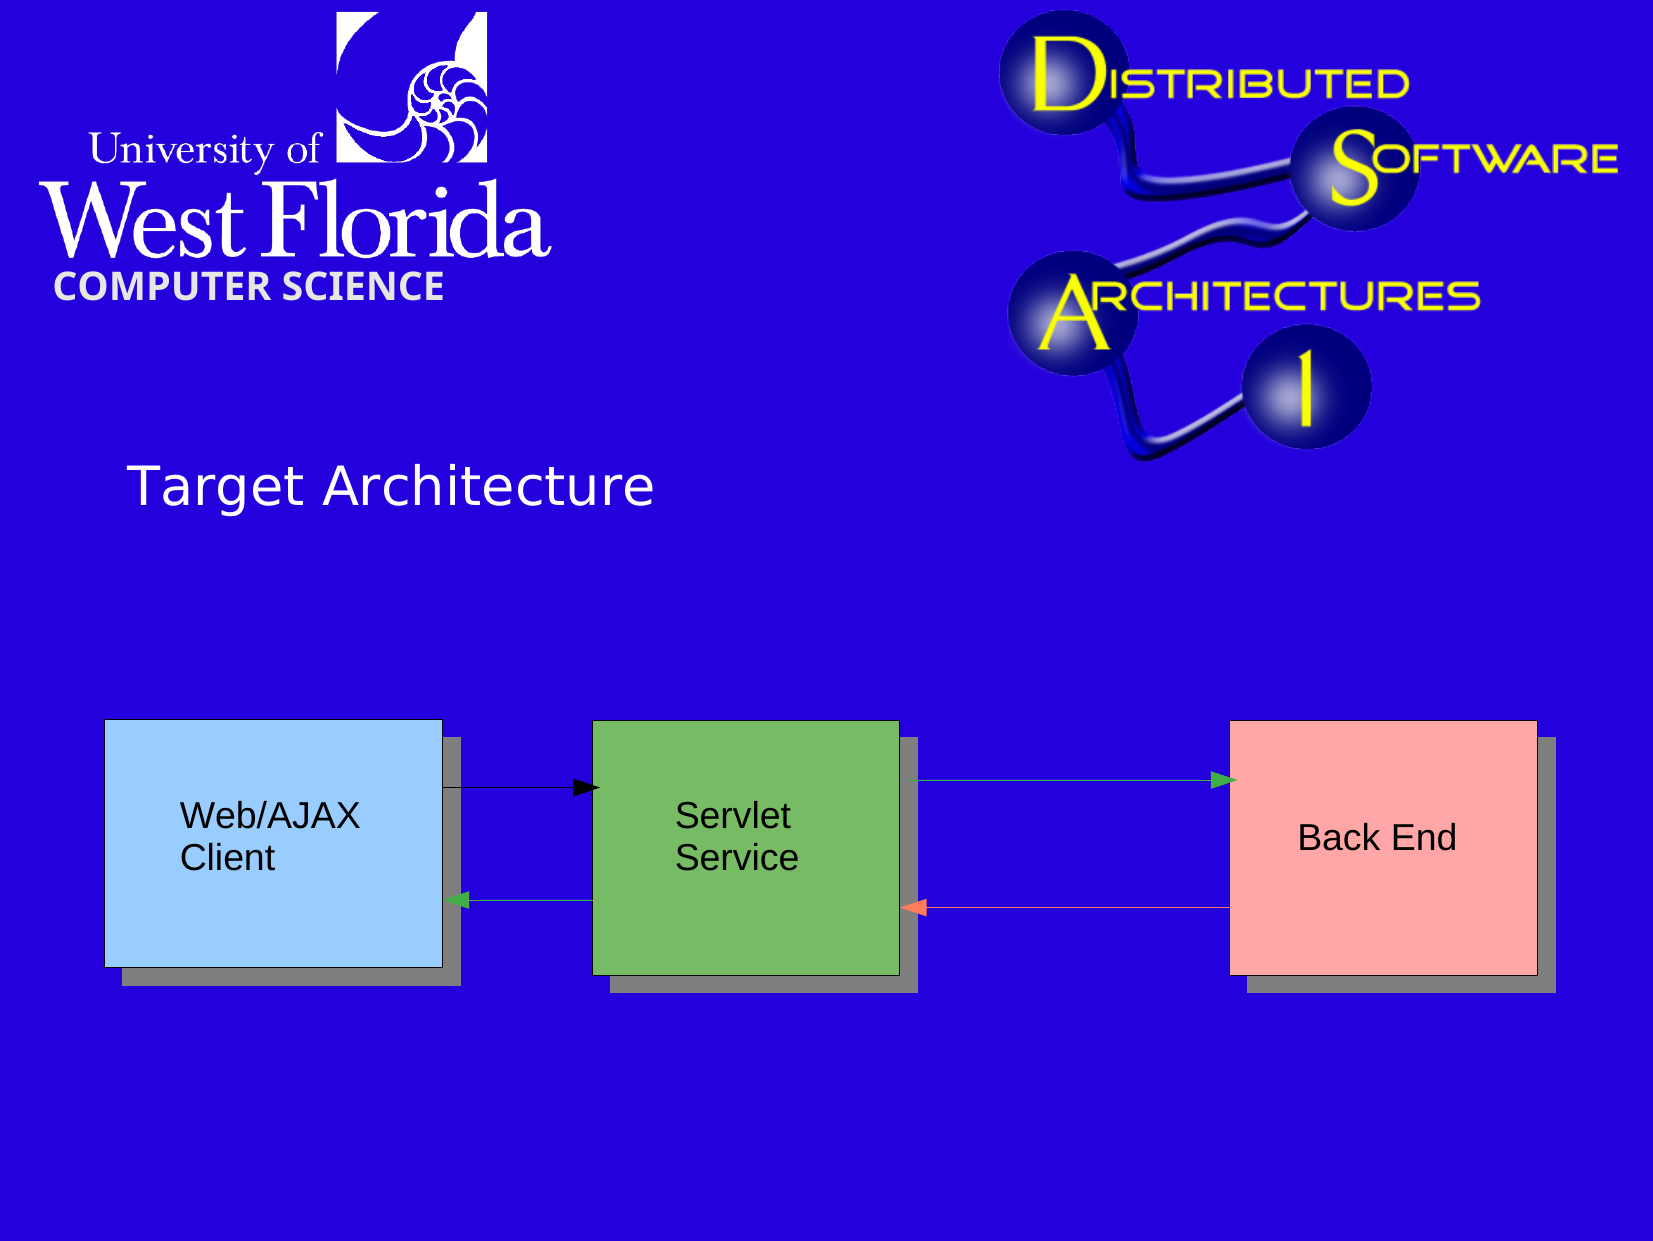

COMPUTER SCIENCE
Target Architecture
Web/AJAX
Client
Servlet
Service
Back End